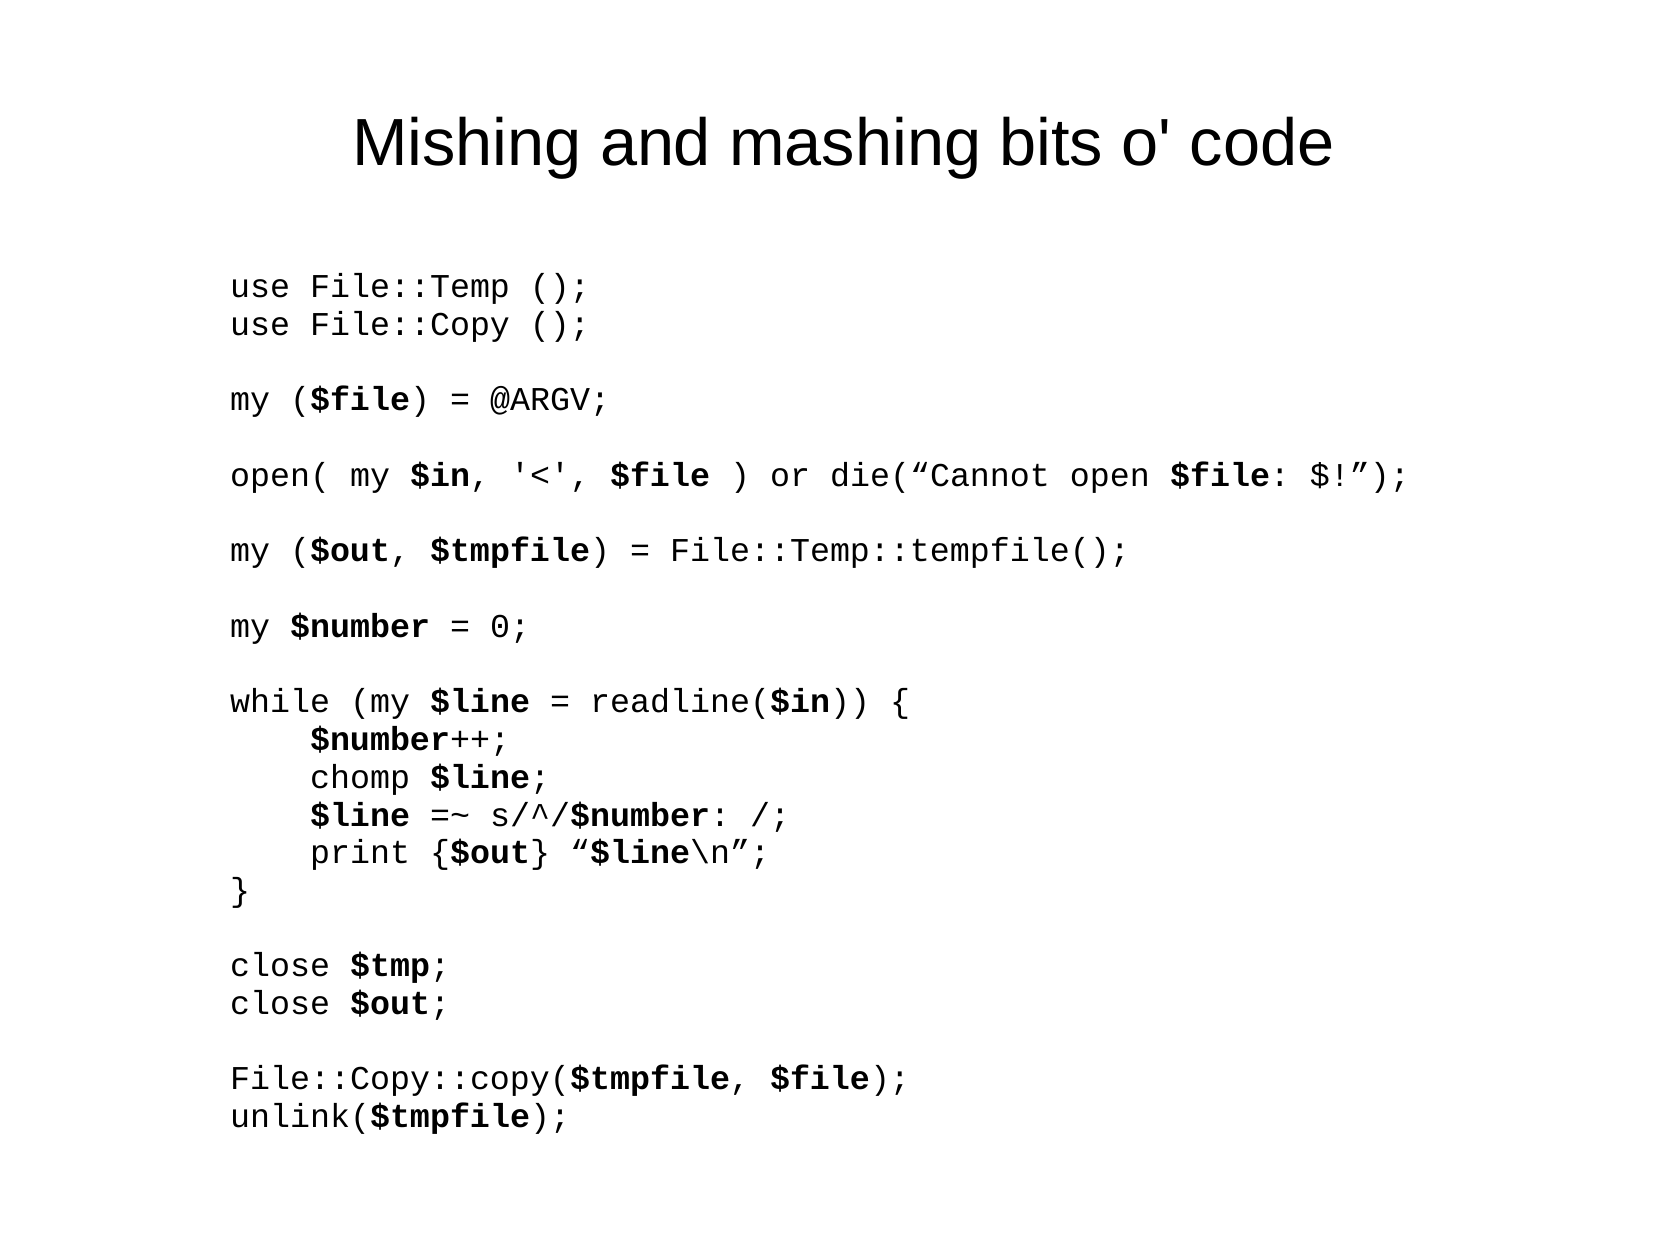

Mishing and mashing bits o' code
use File::Temp ();
use File::Copy ();
my ($file) = @ARGV;
open( my $in, '<', $file ) or die(“Cannot open $file: $!”);
my ($out, $tmpfile) = File::Temp::tempfile();
my $number = 0;
while (my $line = readline($in)) {
 $number++;
 chomp $line;
 $line =~ s/^/$number: /;
 print {$out} “$line\n”;
}
close $tmp;
close $out;
File::Copy::copy($tmpfile, $file);
unlink($tmpfile);